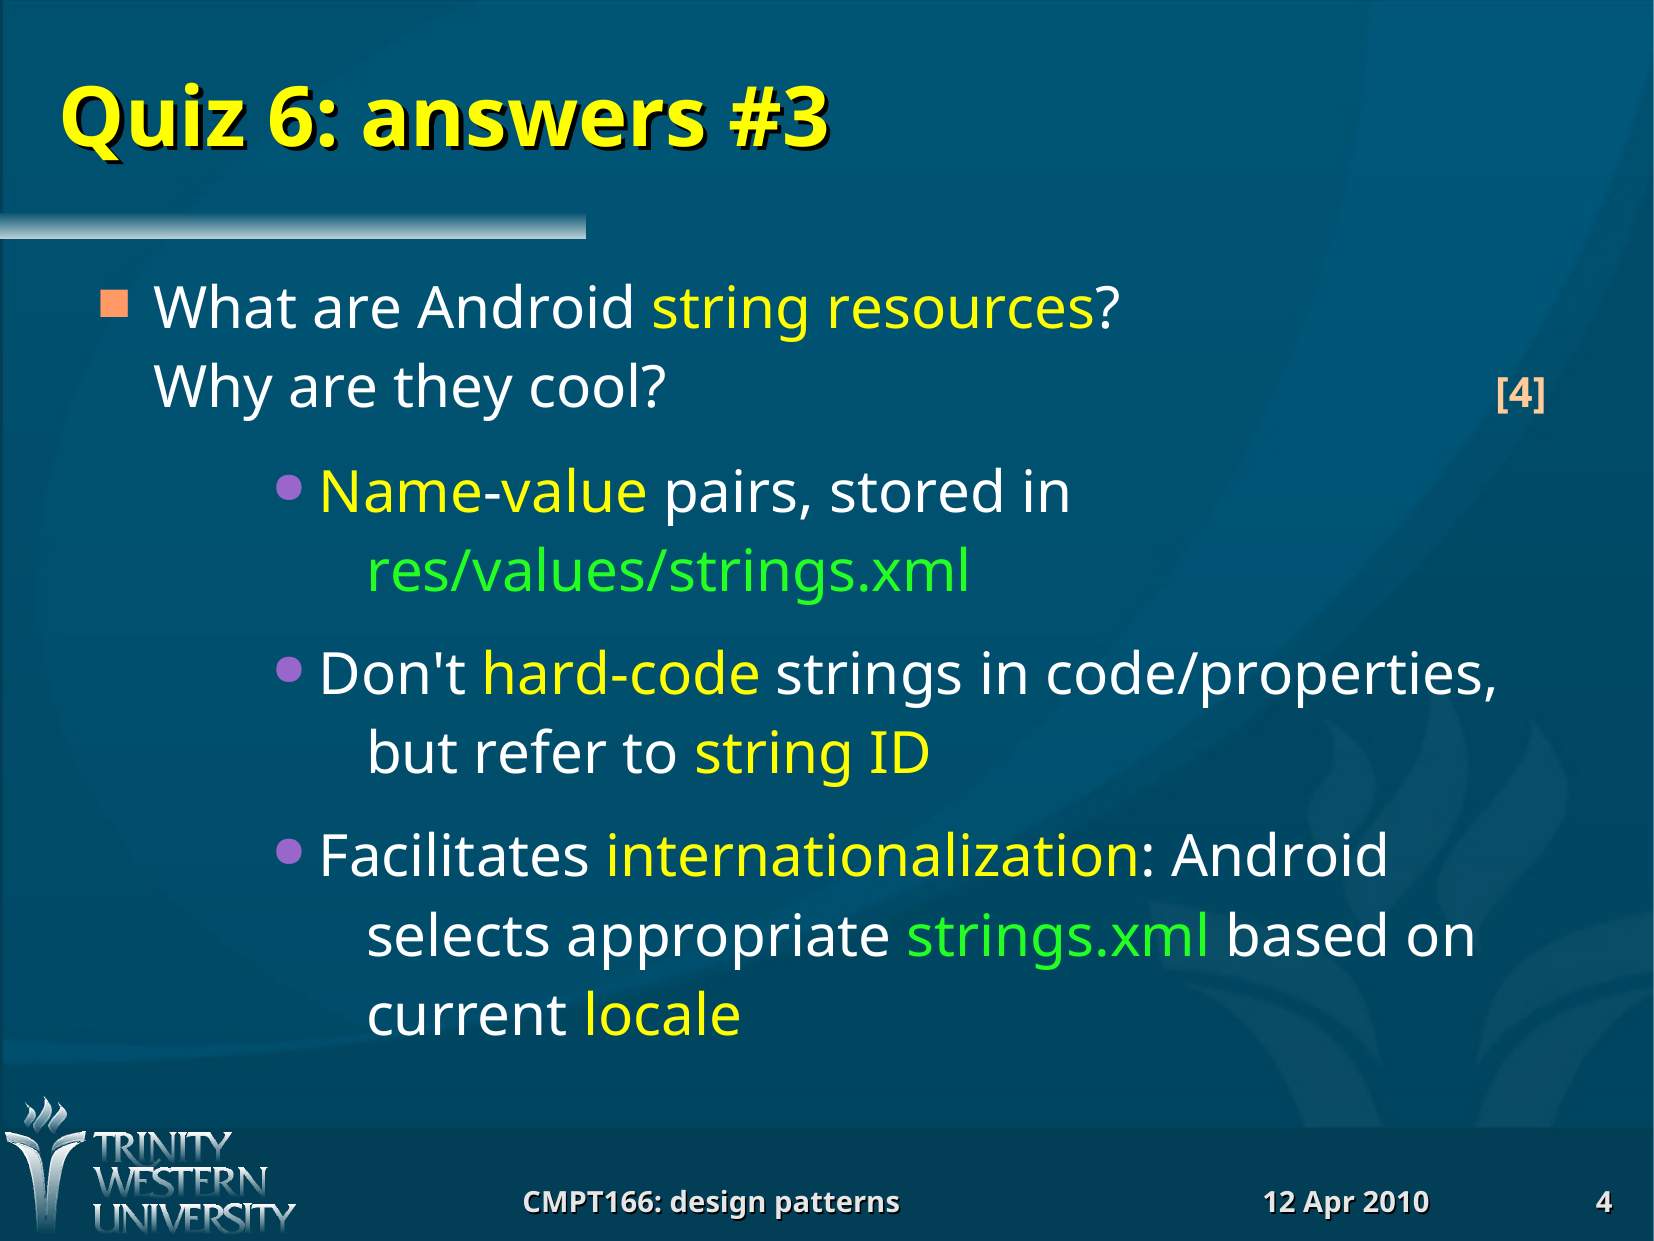

# Quiz 6: answers #3
What are Android string resources?
Why are they cool?	[4]
Name-value pairs, stored in res/values/strings.xml
Don't hard-code strings in code/properties, but refer to string ID
Facilitates internationalization: Android selects appropriate strings.xml based on current locale
CMPT166: design patterns
12 Apr 2010
4